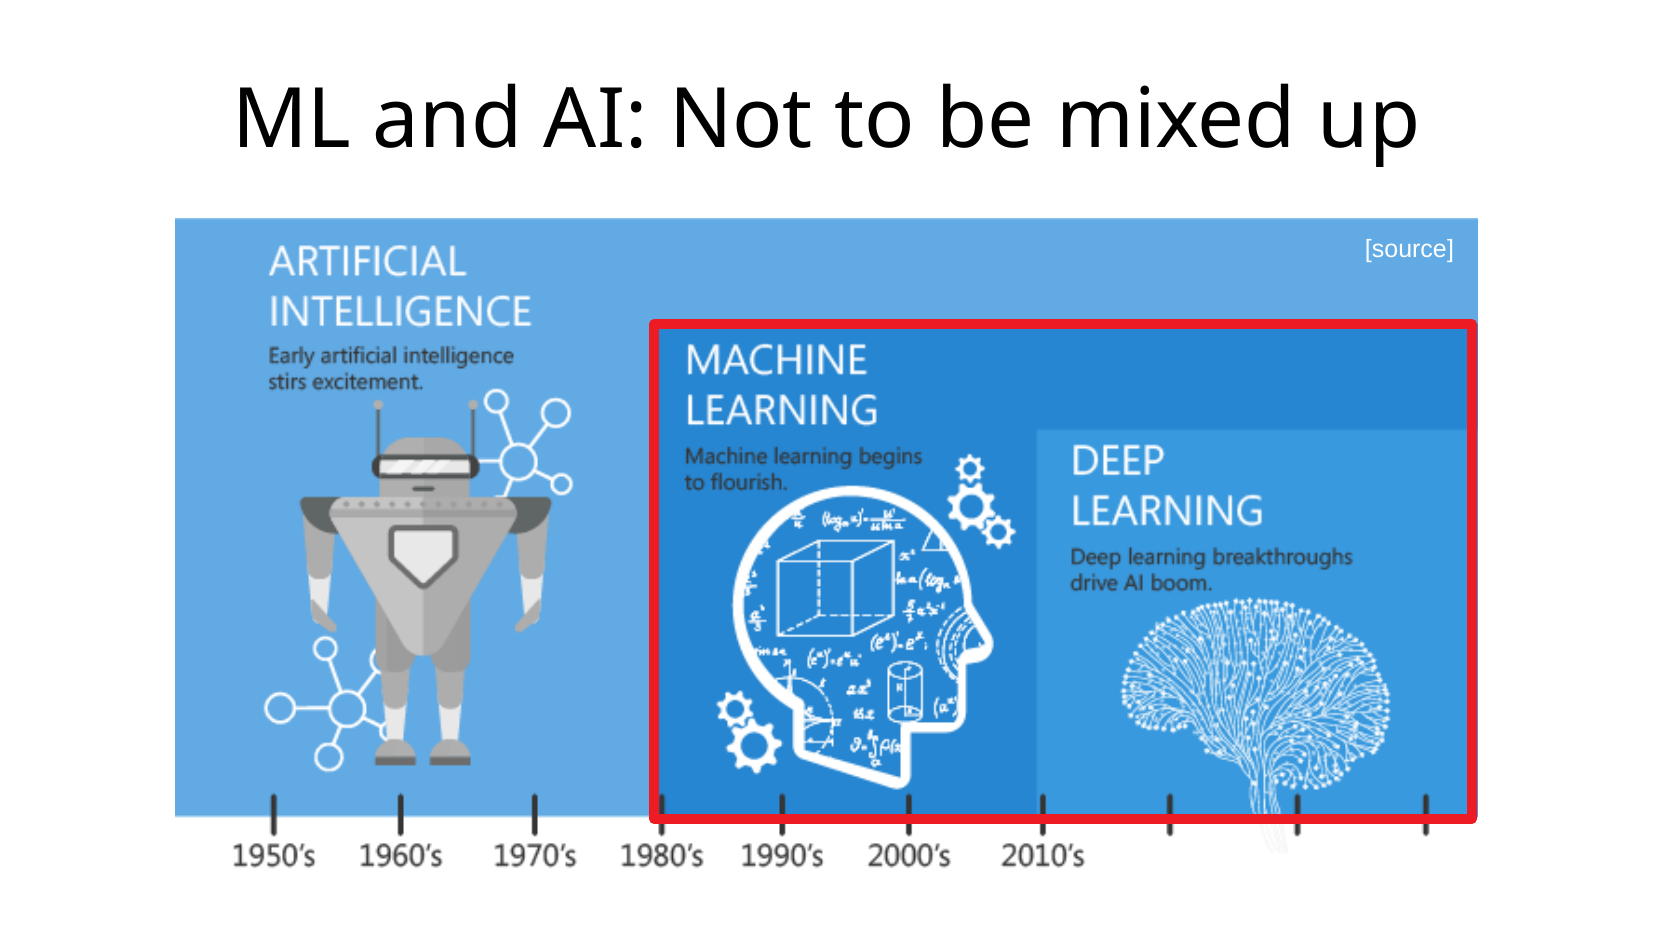

# ML and AI: Not to be mixed up
[source]